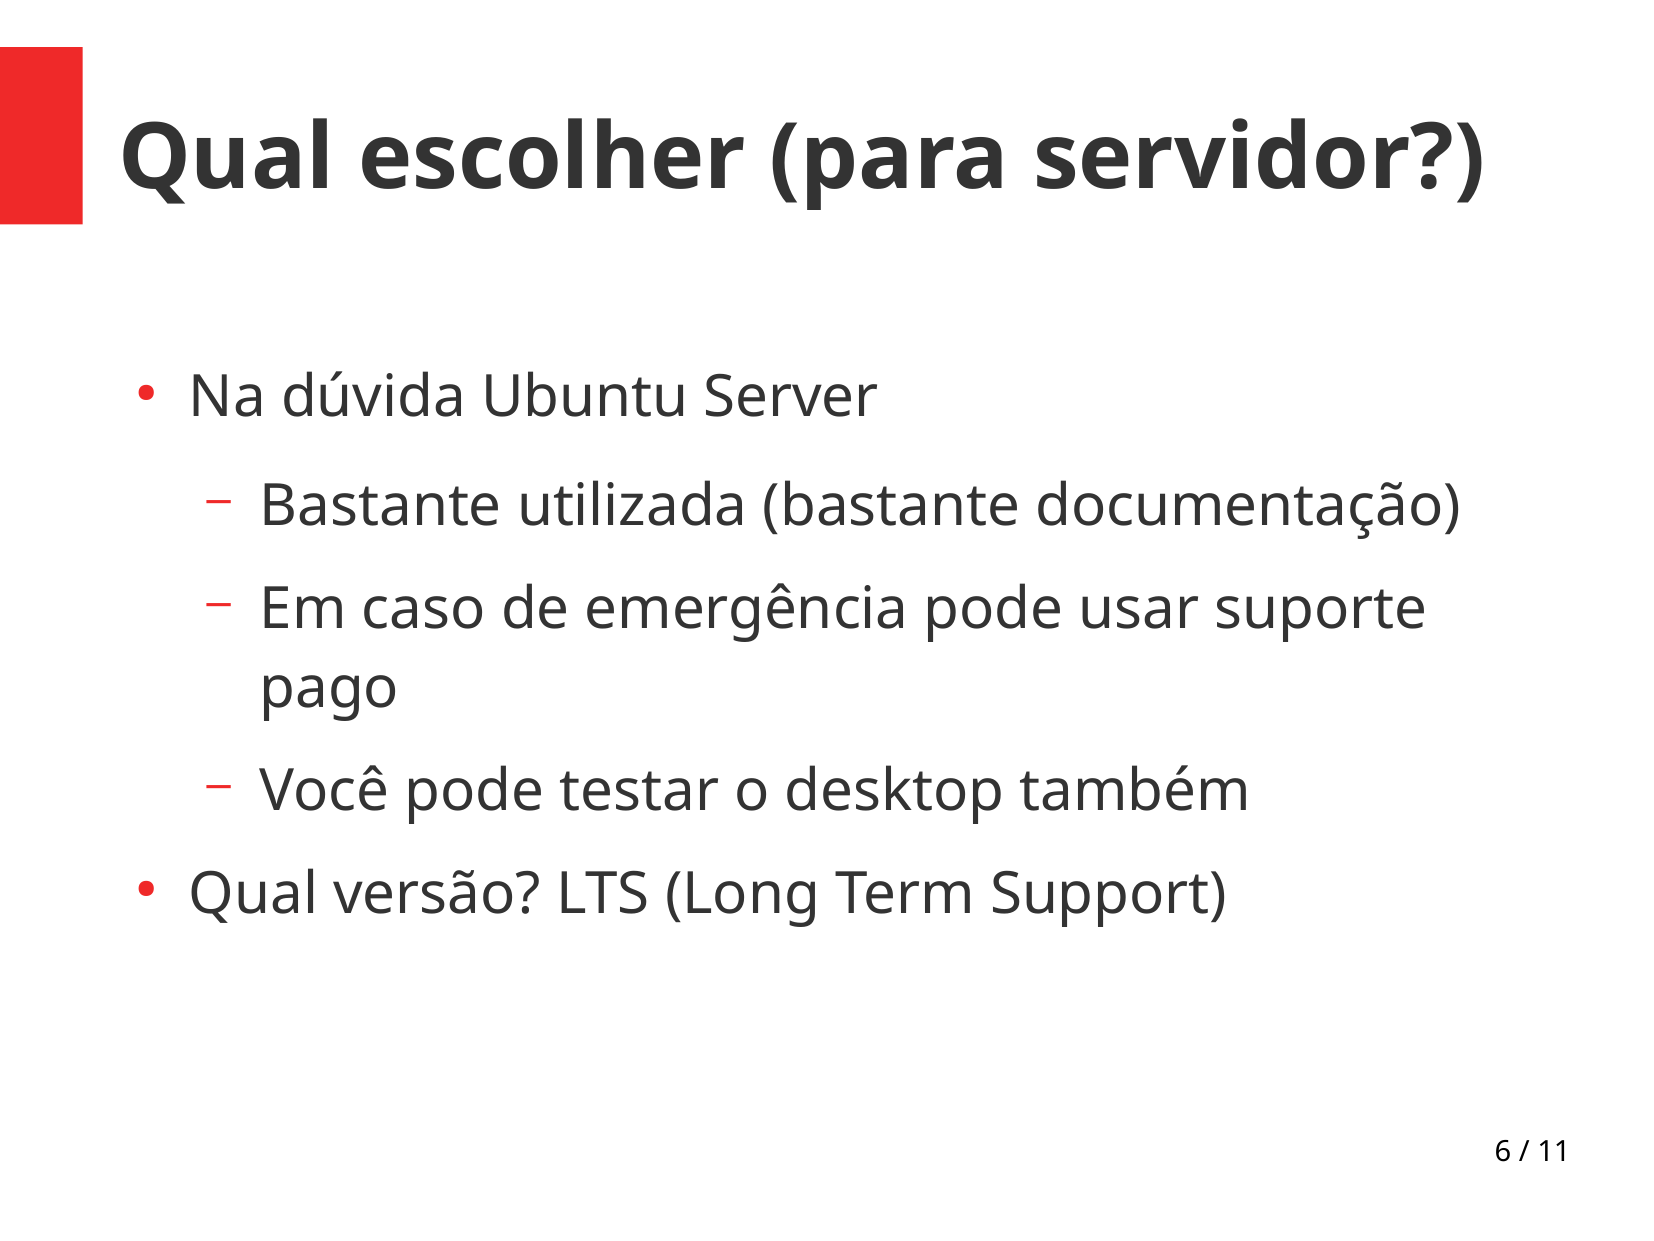

# Qual escolher (para servidor?)
Na dúvida Ubuntu Server
Bastante utilizada (bastante documentação)
Em caso de emergência pode usar suporte pago
Você pode testar o desktop também
Qual versão? LTS (Long Term Support)
6